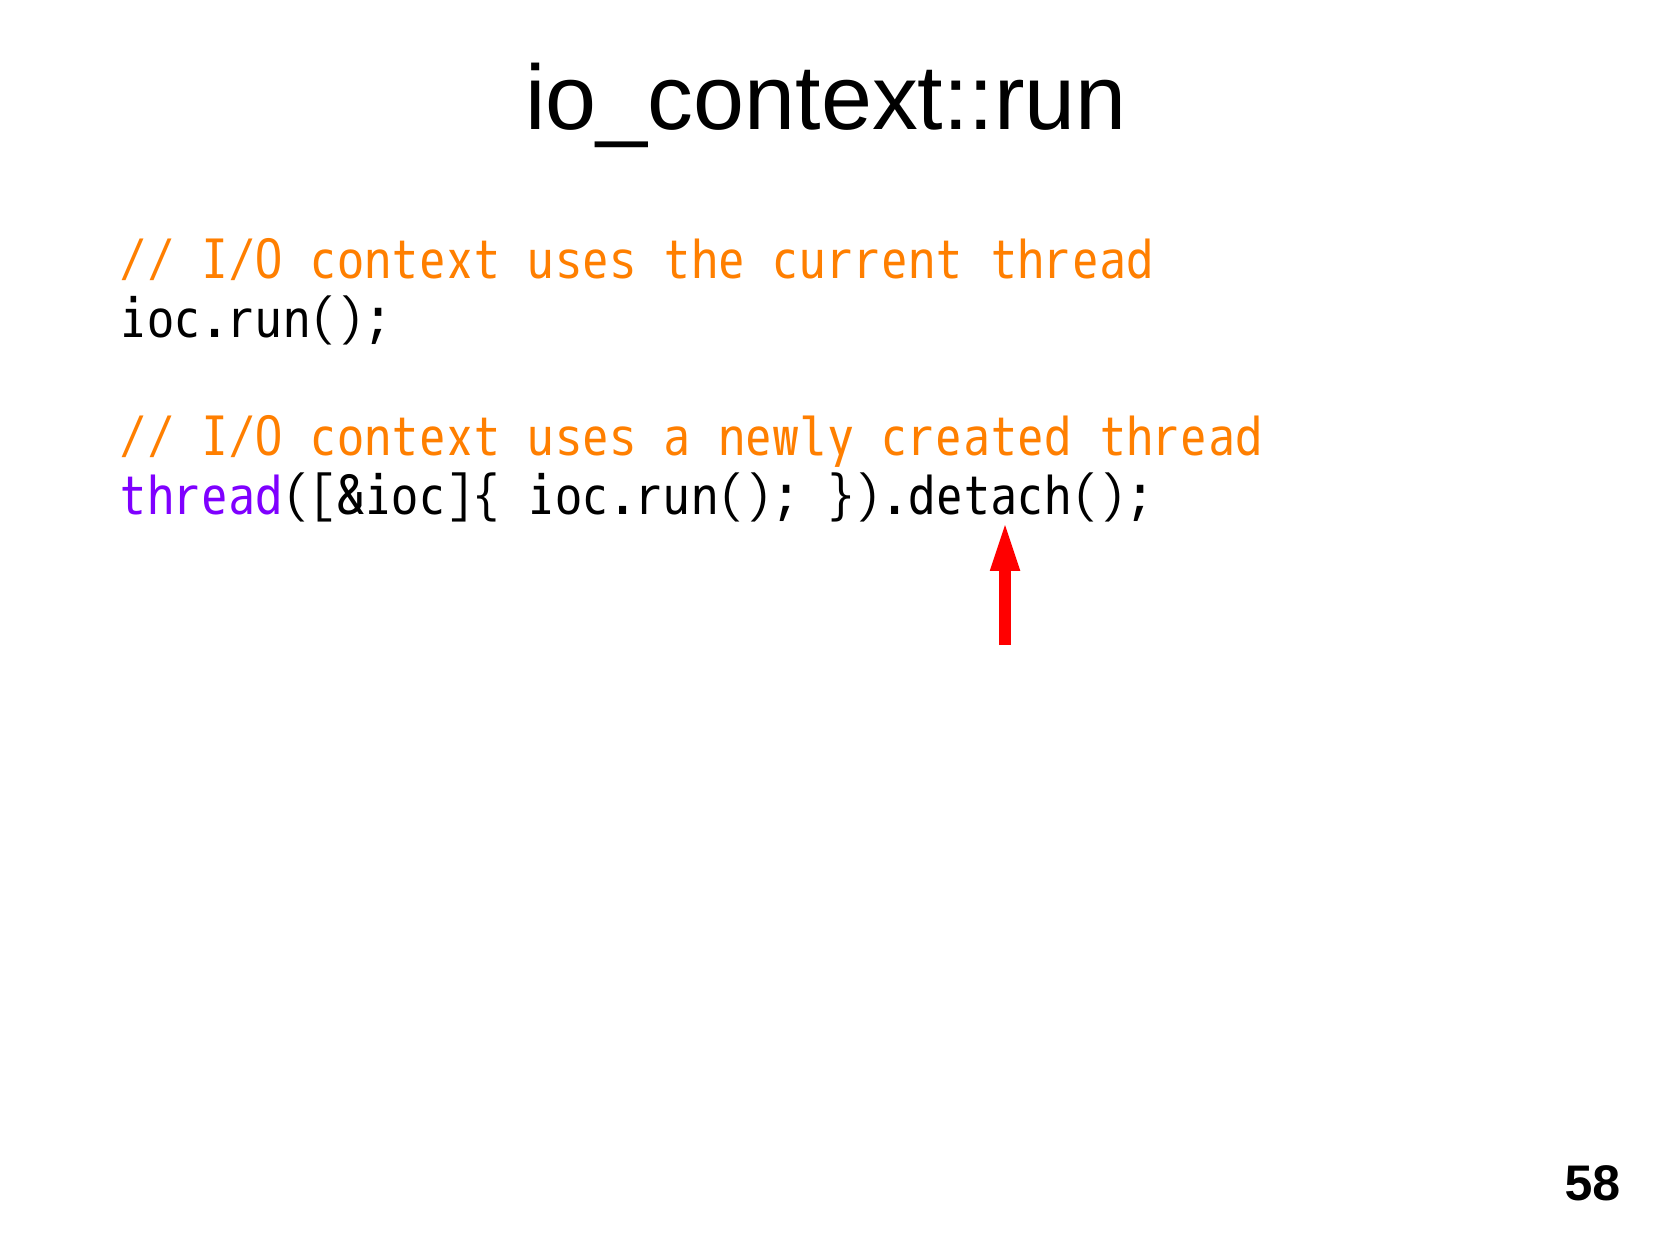

# io_context::run
// I/O context uses the current thread
ioc.run();
// I/O context uses a newly created thread
thread([&ioc]{ ioc.run(); }).detach();
58